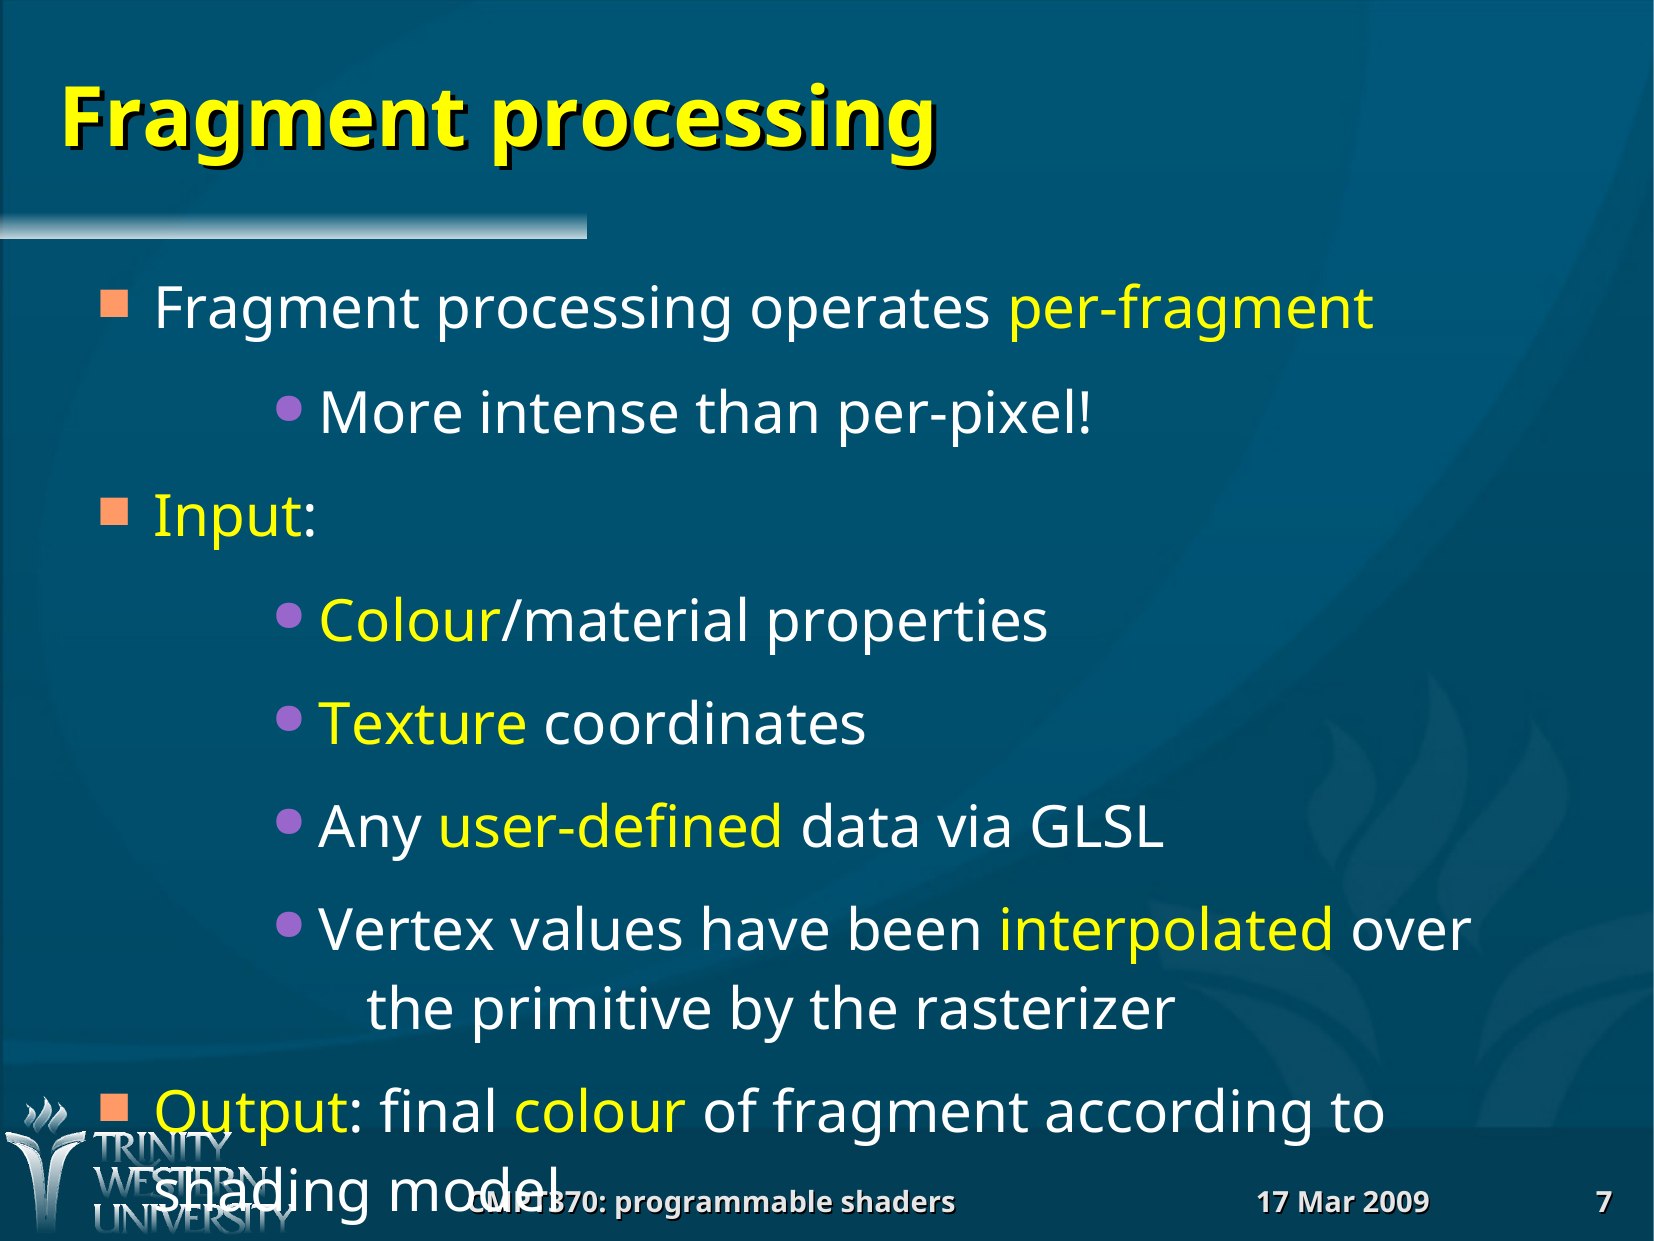

# Fragment processing
Fragment processing operates per-fragment
More intense than per-pixel!
Input:
Colour/material properties
Texture coordinates
Any user-defined data via GLSL
Vertex values have been interpolated over the primitive by the rasterizer
Output: final colour of fragment according to shading model
CMPT370: programmable shaders
17 Mar 2009
7